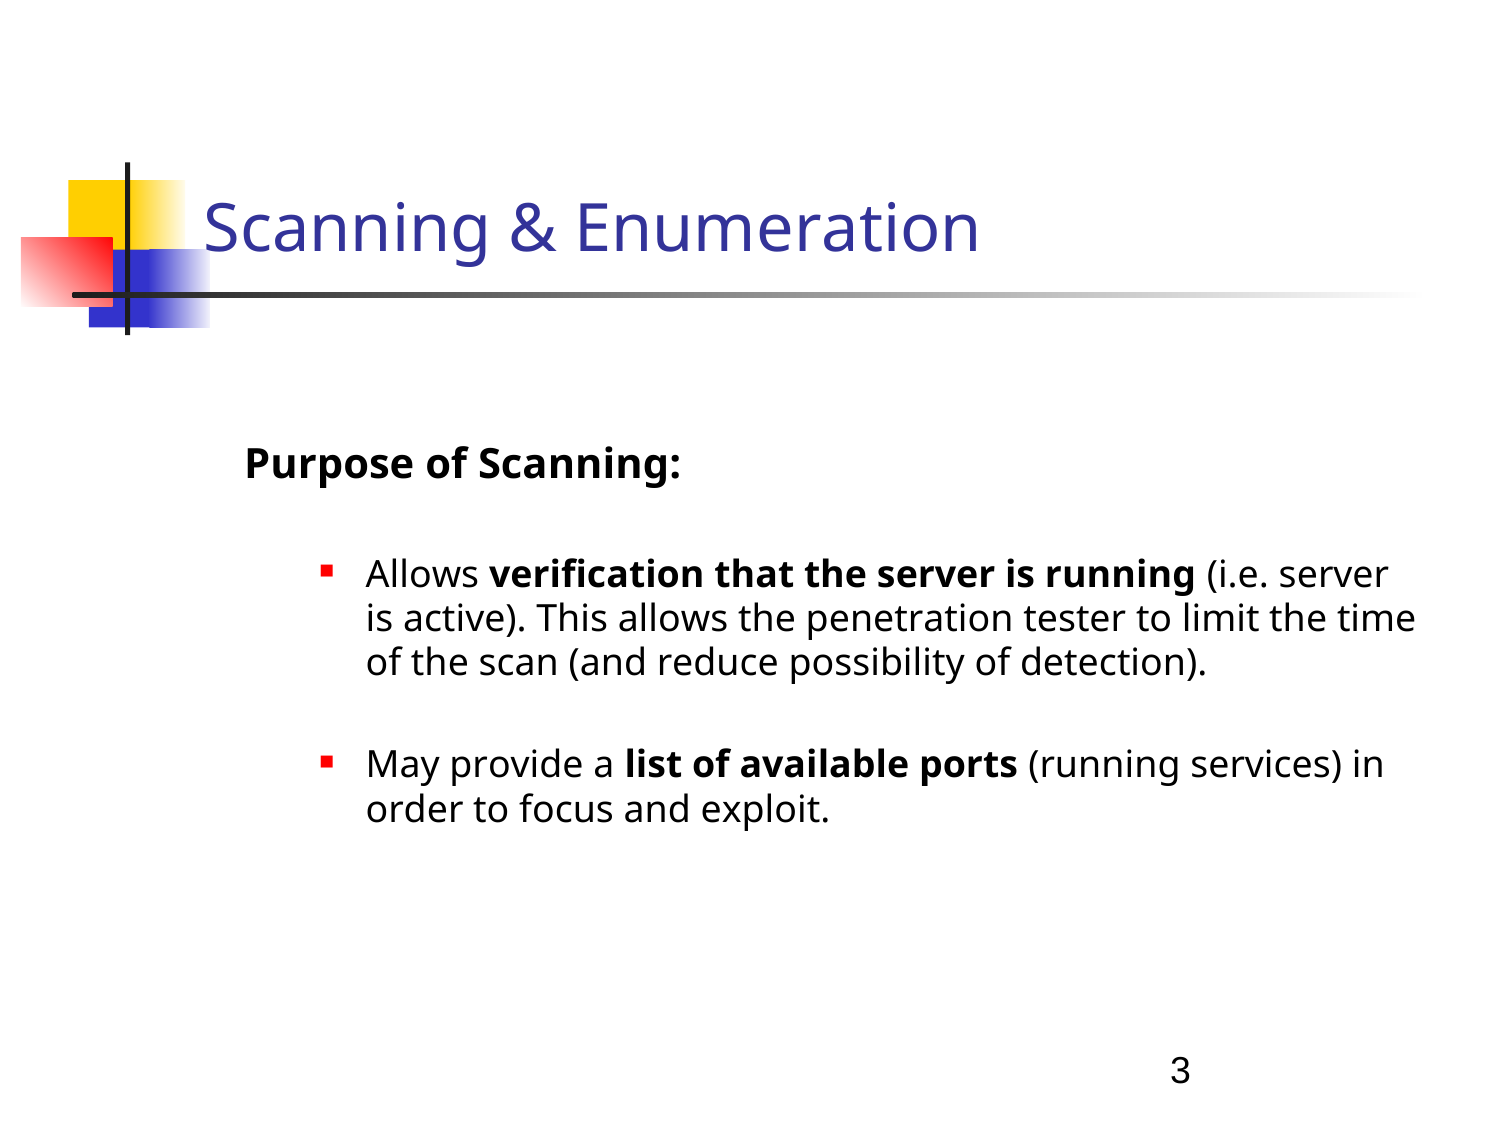

# Scanning & Enumeration
Purpose of Scanning:
Allows verification that the server is running (i.e. server is active). This allows the penetration tester to limit the time of the scan (and reduce possibility of detection).
May provide a list of available ports (running services) in order to focus and exploit.
3